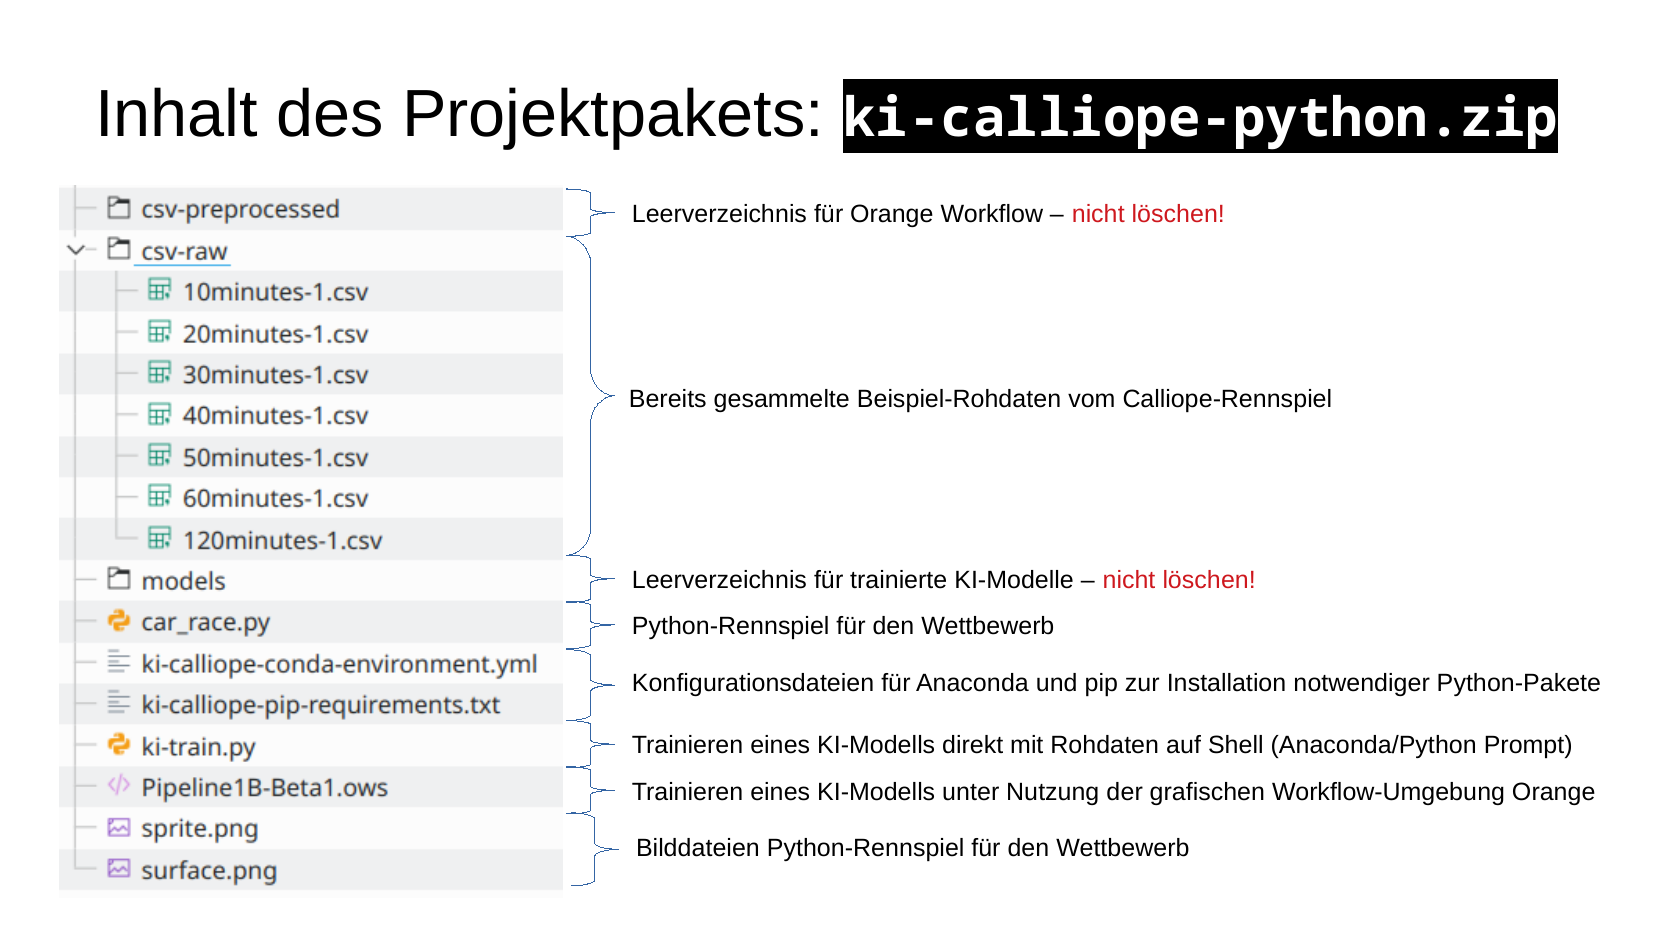

# Inhalt des Projektpakets: ki-calliope-python.zip
Leerverzeichnis für Orange Workflow – nicht löschen!
Bereits gesammelte Beispiel-Rohdaten vom Calliope-Rennspiel
Leerverzeichnis für trainierte KI-Modelle – nicht löschen!
Python-Rennspiel für den Wettbewerb
Konfigurationsdateien für Anaconda und pip zur Installation notwendiger Python-Pakete
Trainieren eines KI-Modells direkt mit Rohdaten auf Shell (Anaconda/Python Prompt)
Trainieren eines KI-Modells unter Nutzung der grafischen Workflow-Umgebung Orange
Bilddateien Python-Rennspiel für den Wettbewerb